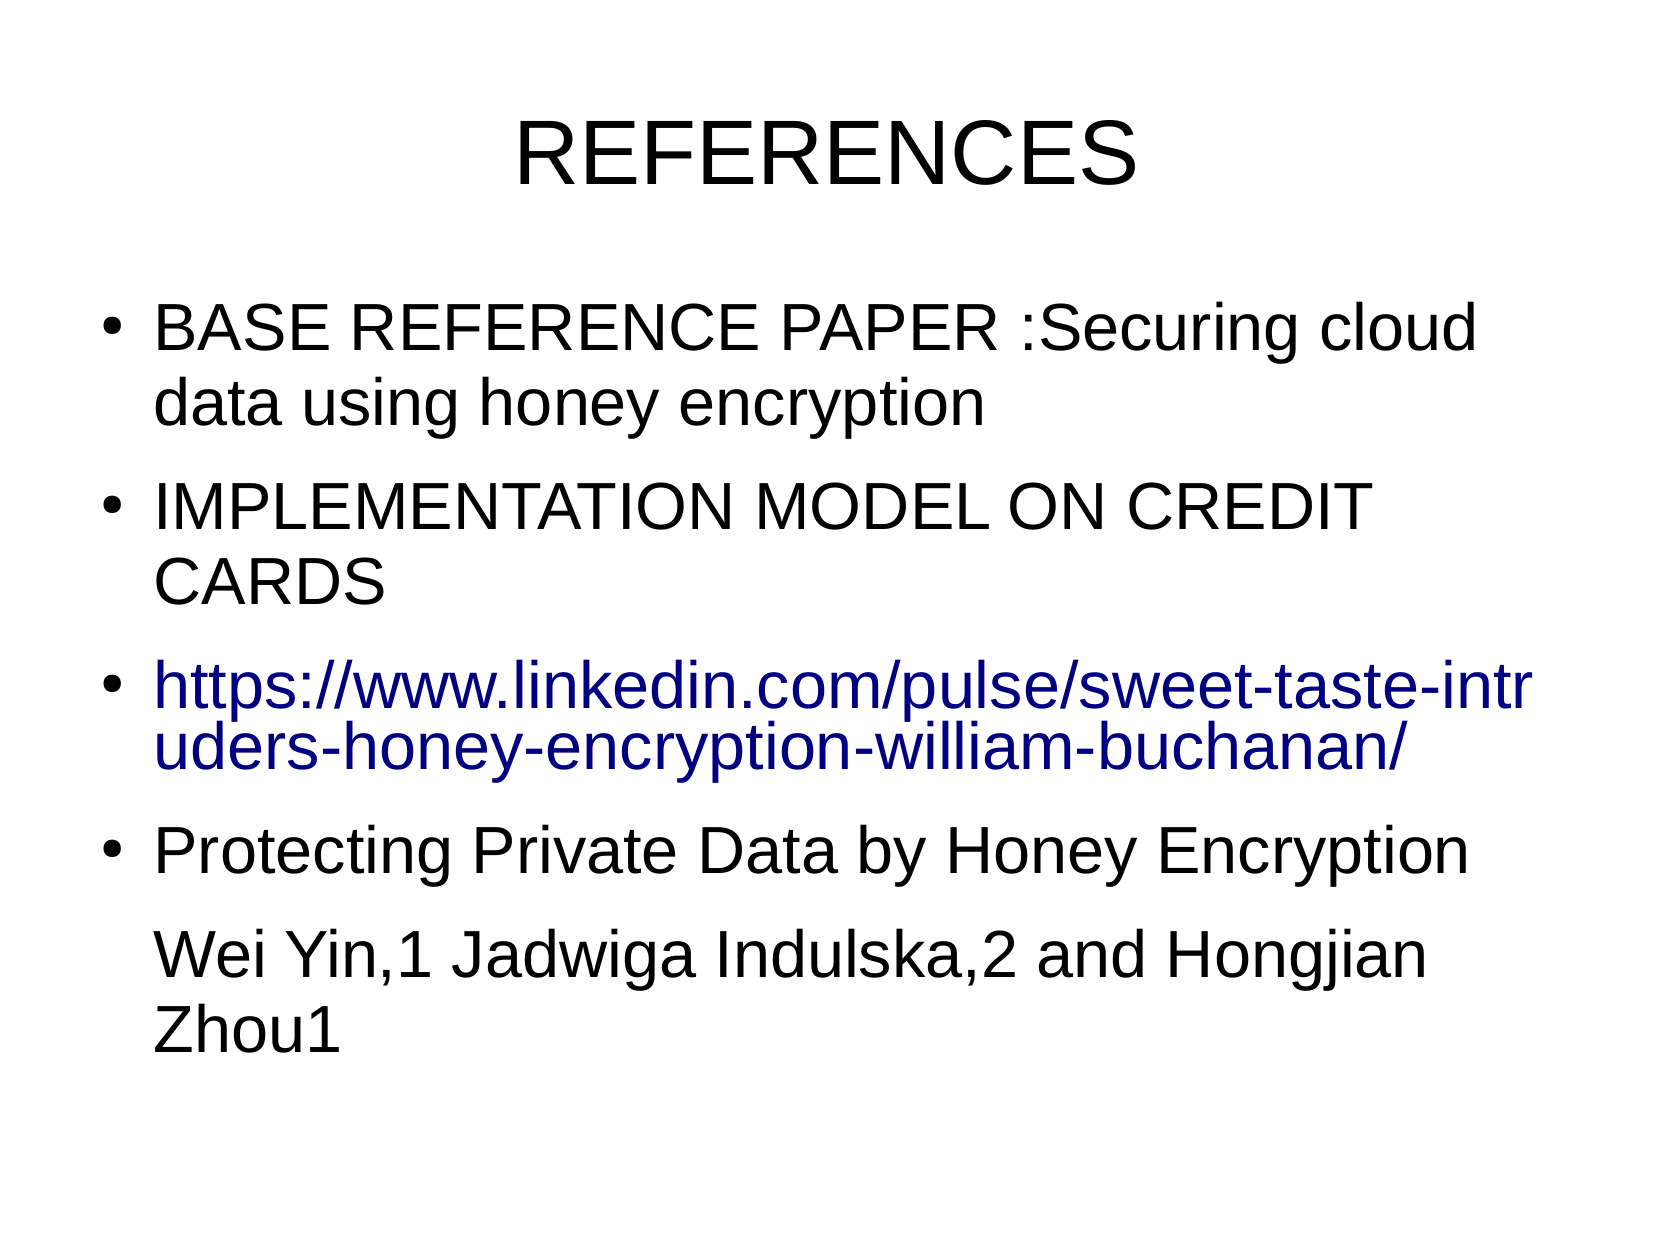

# REFERENCES
BASE REFERENCE PAPER :Securing cloud data using honey encryption
IMPLEMENTATION MODEL ON CREDIT CARDS
https://www.linkedin.com/pulse/sweet-taste-intruders-honey-encryption-william-buchanan/
Protecting Private Data by Honey Encryption
Wei Yin,1 Jadwiga Indulska,2 and Hongjian Zhou1